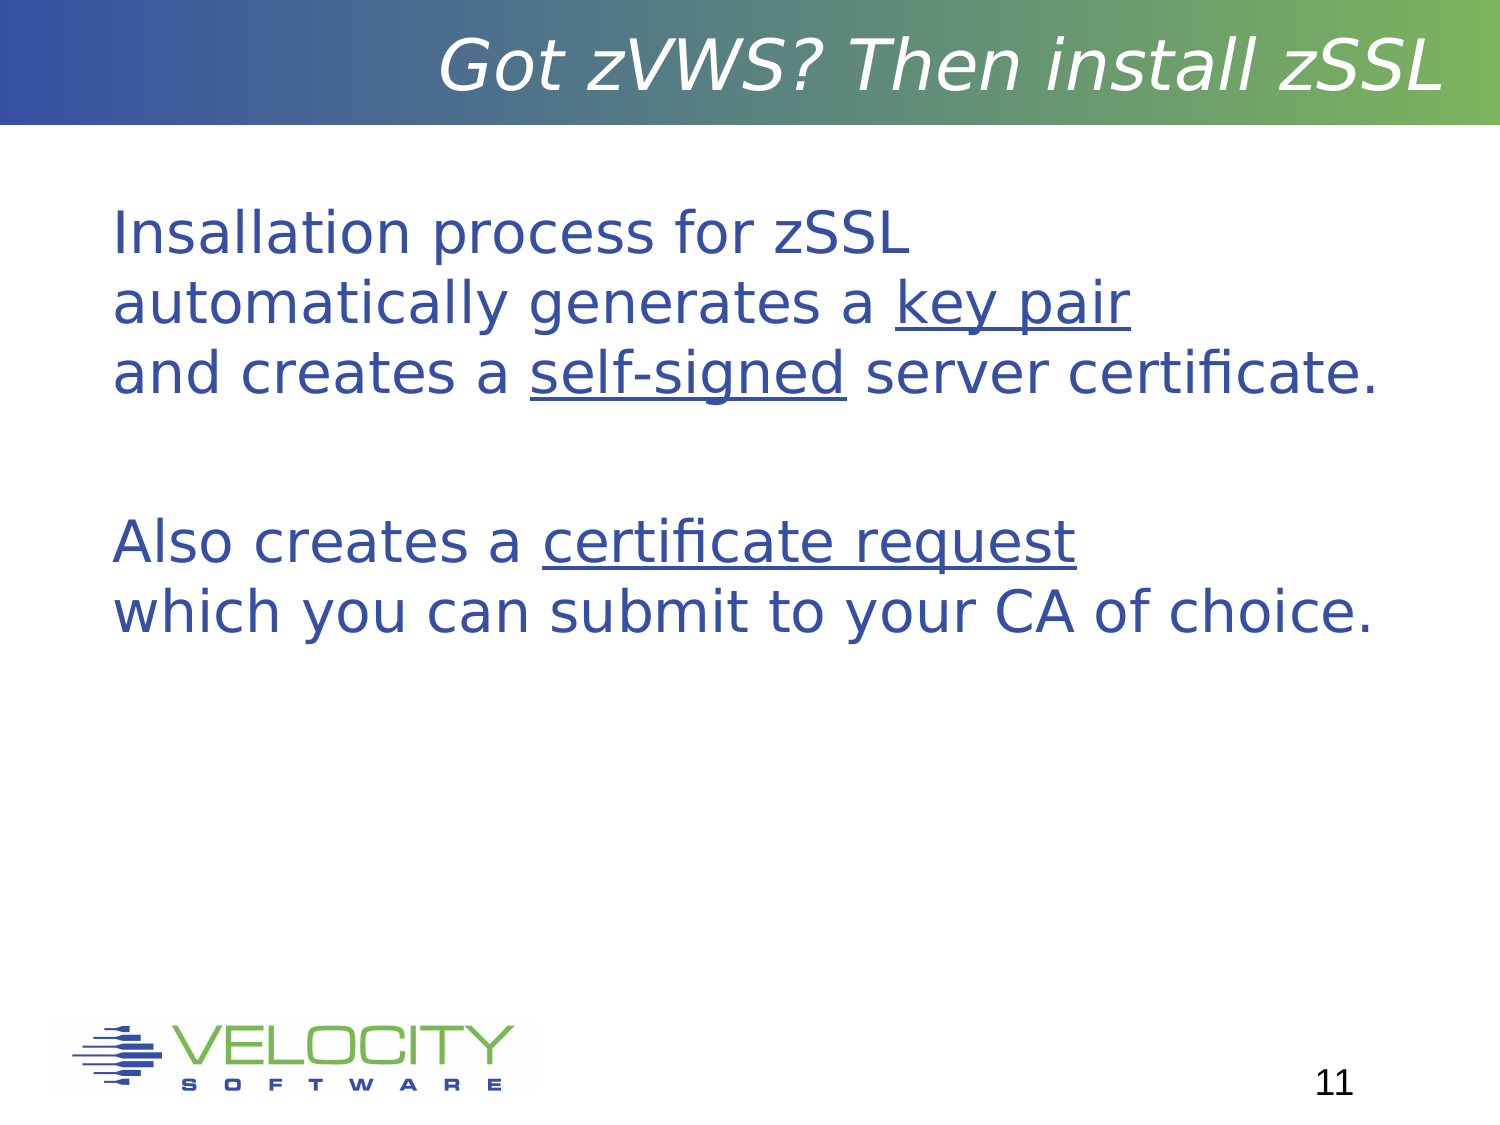

# Got zVWS? Then install zSSL
Insallation process for zSSL
automatically generates a key pair
and creates a self-signed server certificate.
Also creates a certificate request
which you can submit to your CA of choice.
11